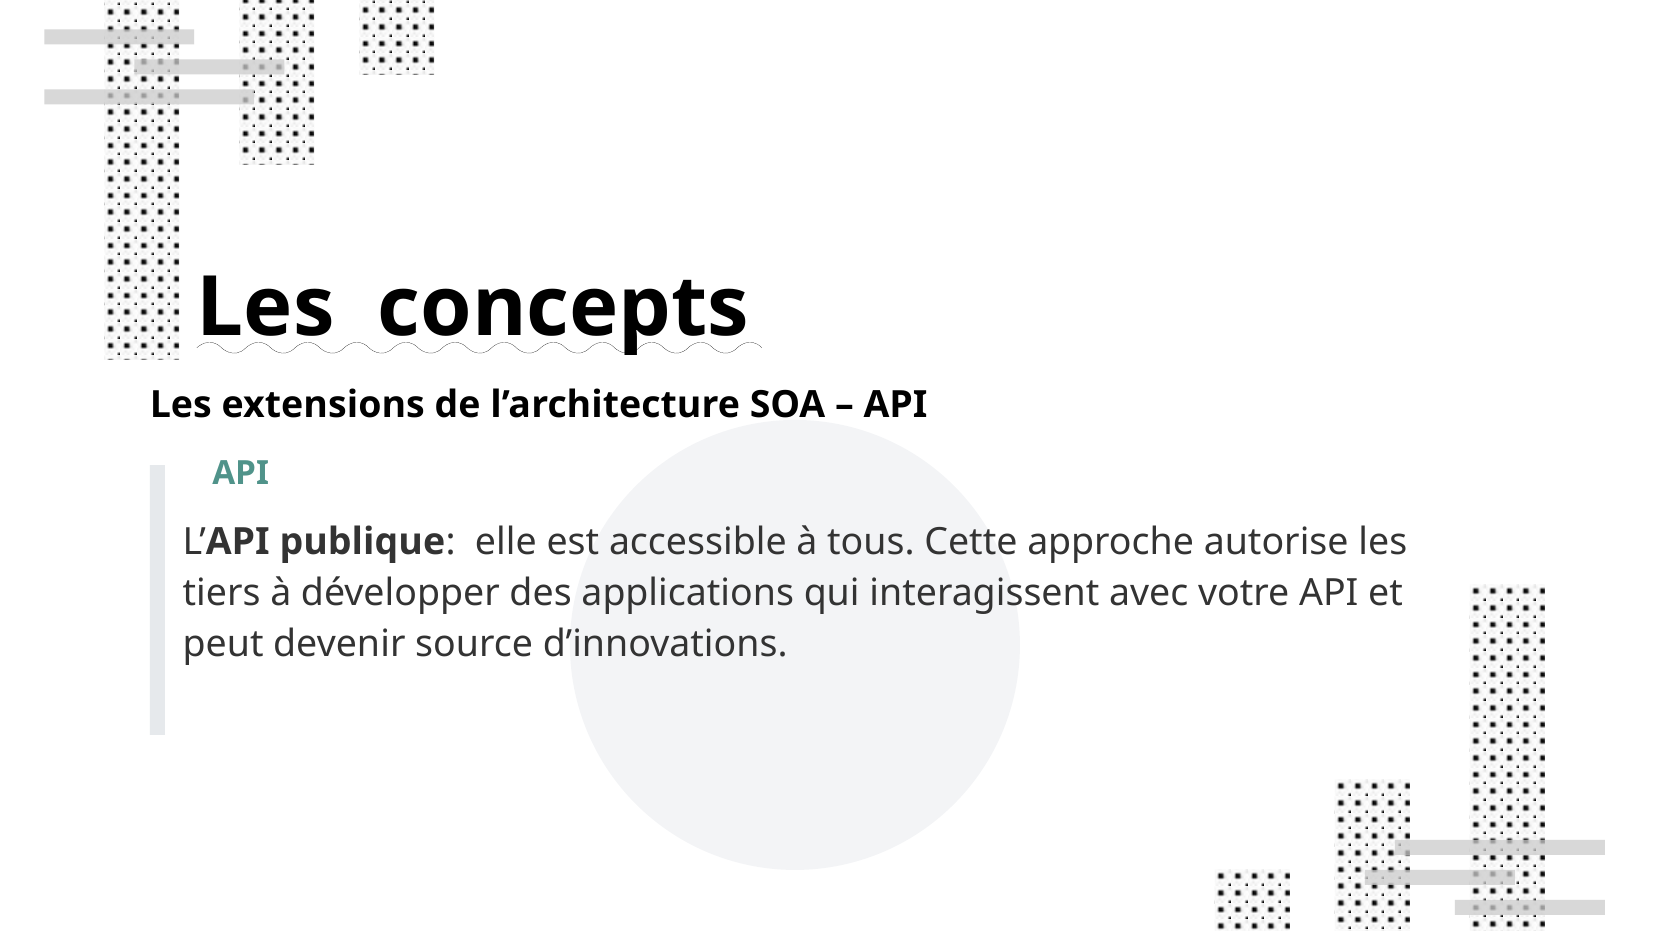

Les concepts
Les extensions de l’architecture SOA – API
API
L’API publique: elle est accessible à tous. Cette approche autorise les tiers à développer des applications qui interagissent avec votre API et peut devenir source d’innovations.